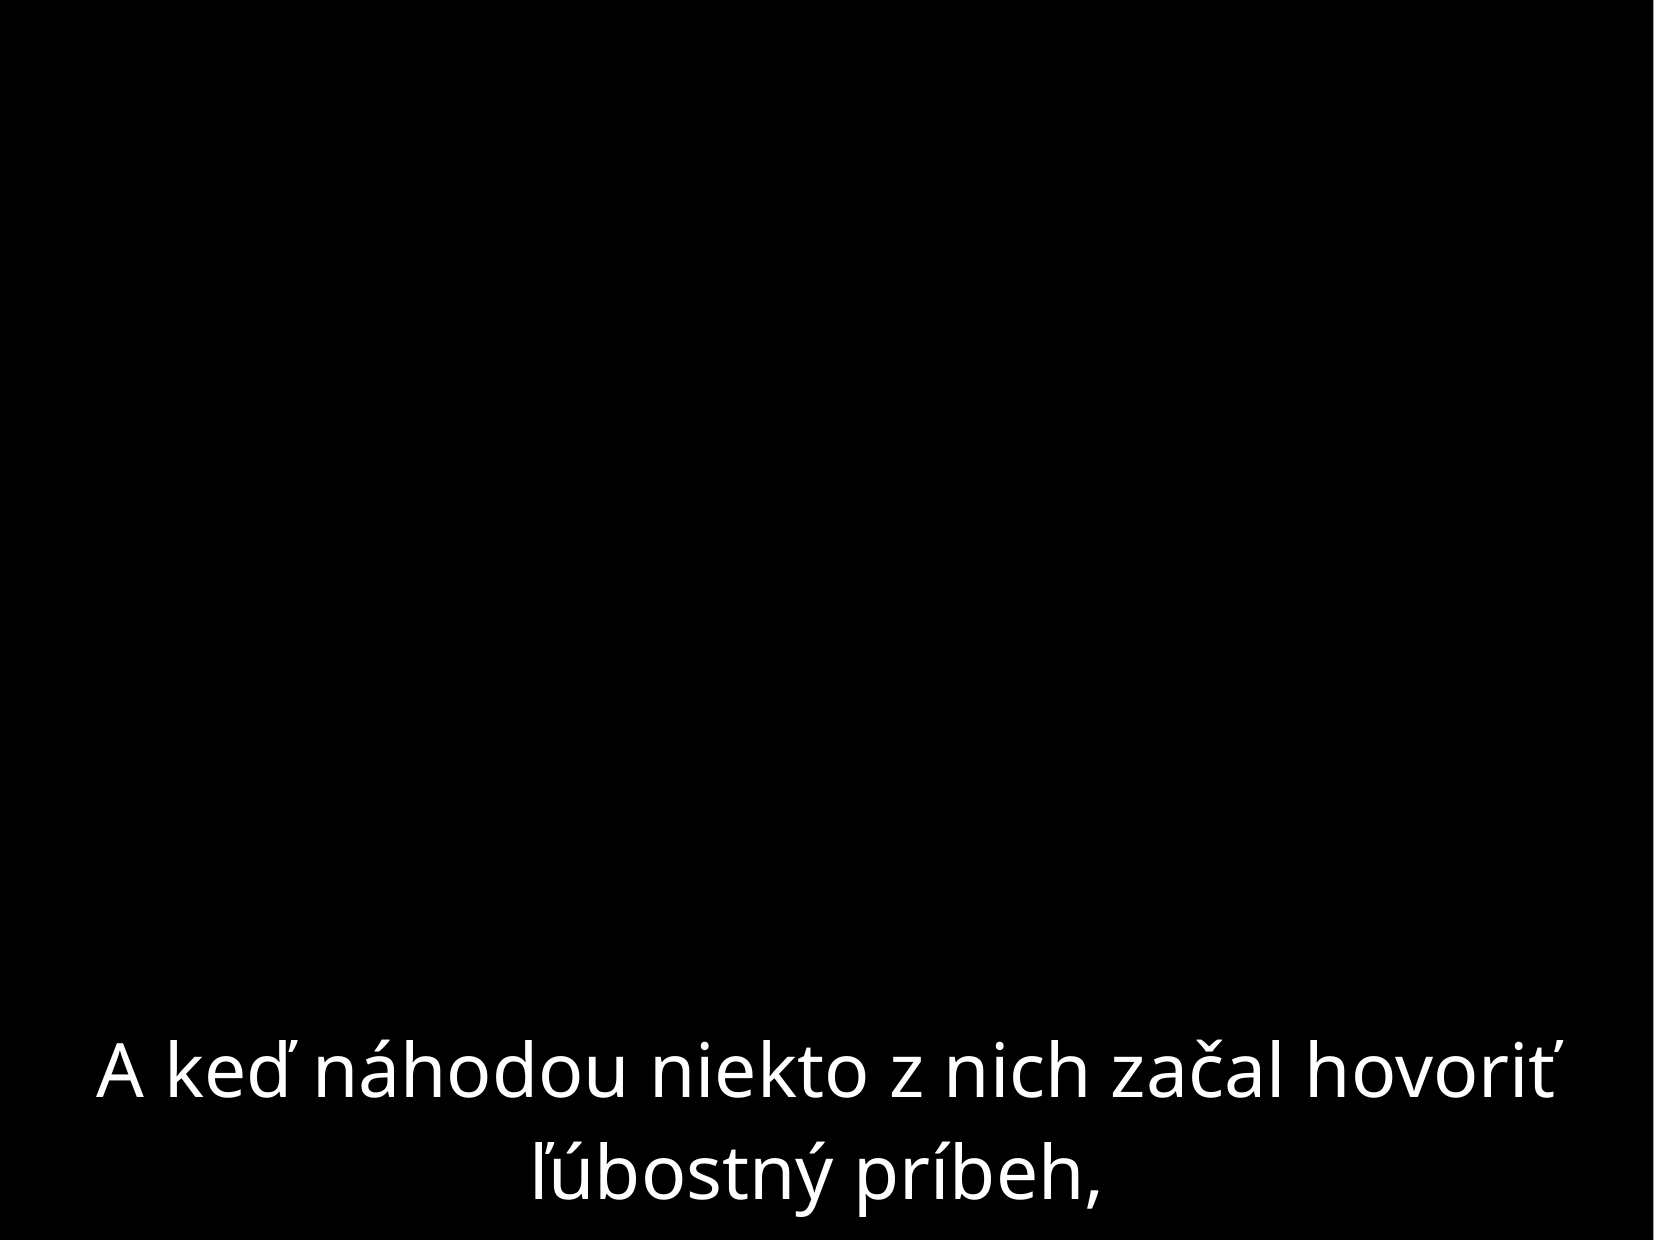

# A keď náhodou niekto z nich začal hovoriť ľúbostný príbeh,